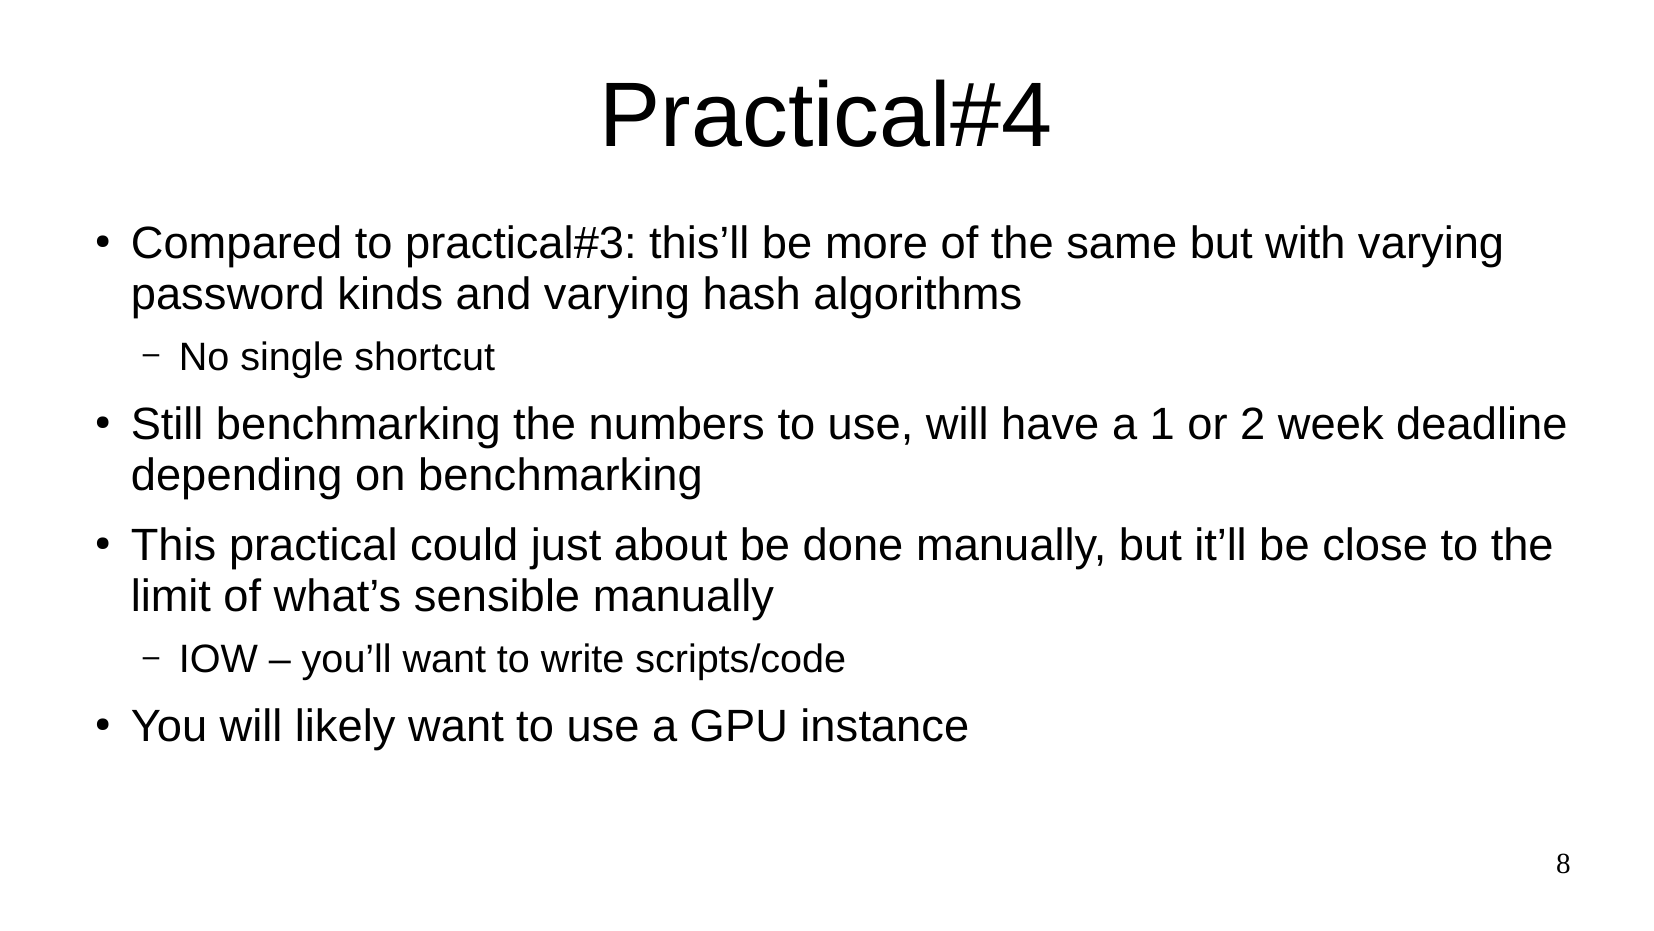

# Practical#4
Compared to practical#3: this’ll be more of the same but with varying password kinds and varying hash algorithms
No single shortcut
Still benchmarking the numbers to use, will have a 1 or 2 week deadline depending on benchmarking
This practical could just about be done manually, but it’ll be close to the limit of what’s sensible manually
IOW – you’ll want to write scripts/code
You will likely want to use a GPU instance
8